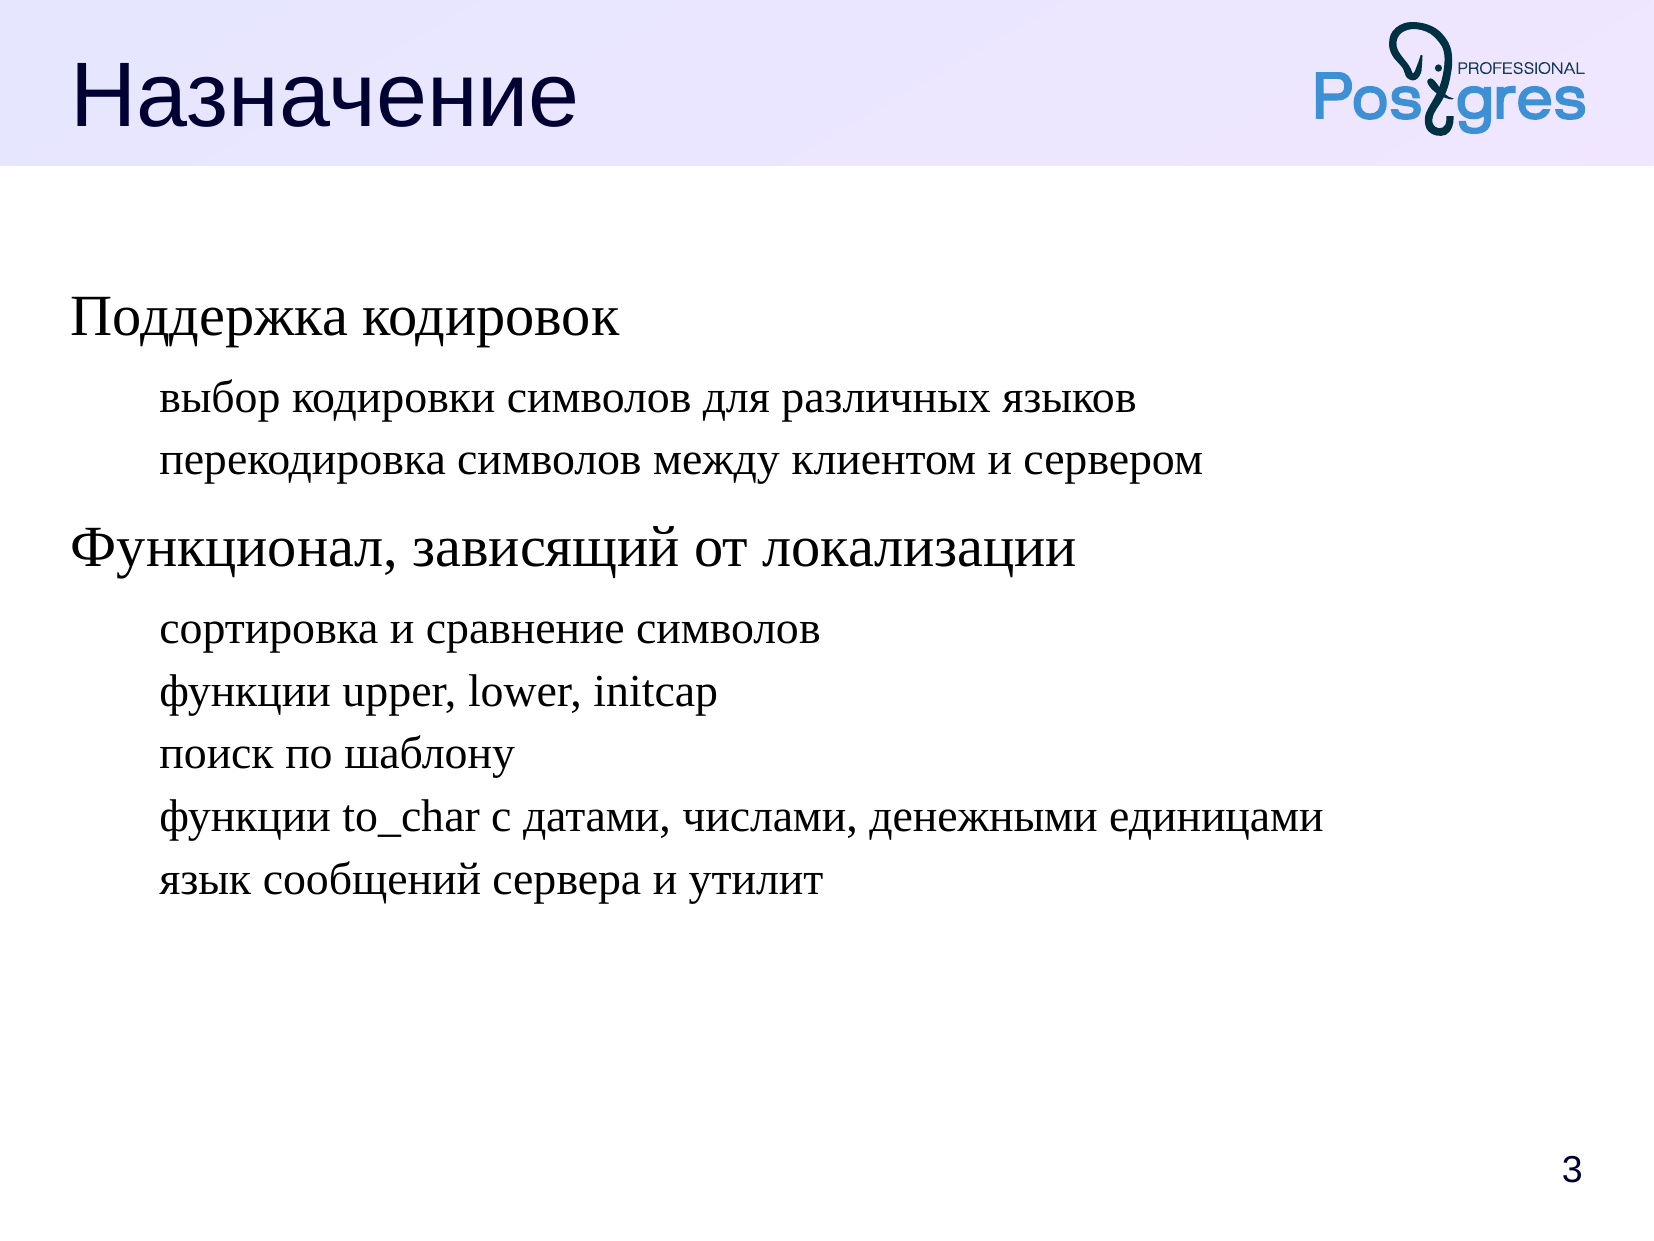

# Назначение
Поддержка кодировок
выбор кодировки символов для различных языков
перекодировка символов между клиентом и сервером
Функционал, зависящий от локализации
сортировка и сравнение символов
функции upper, lower, initcap
поиск по шаблону
функции to_char с датами, числами, денежными единицами
язык сообщений сервера и утилит